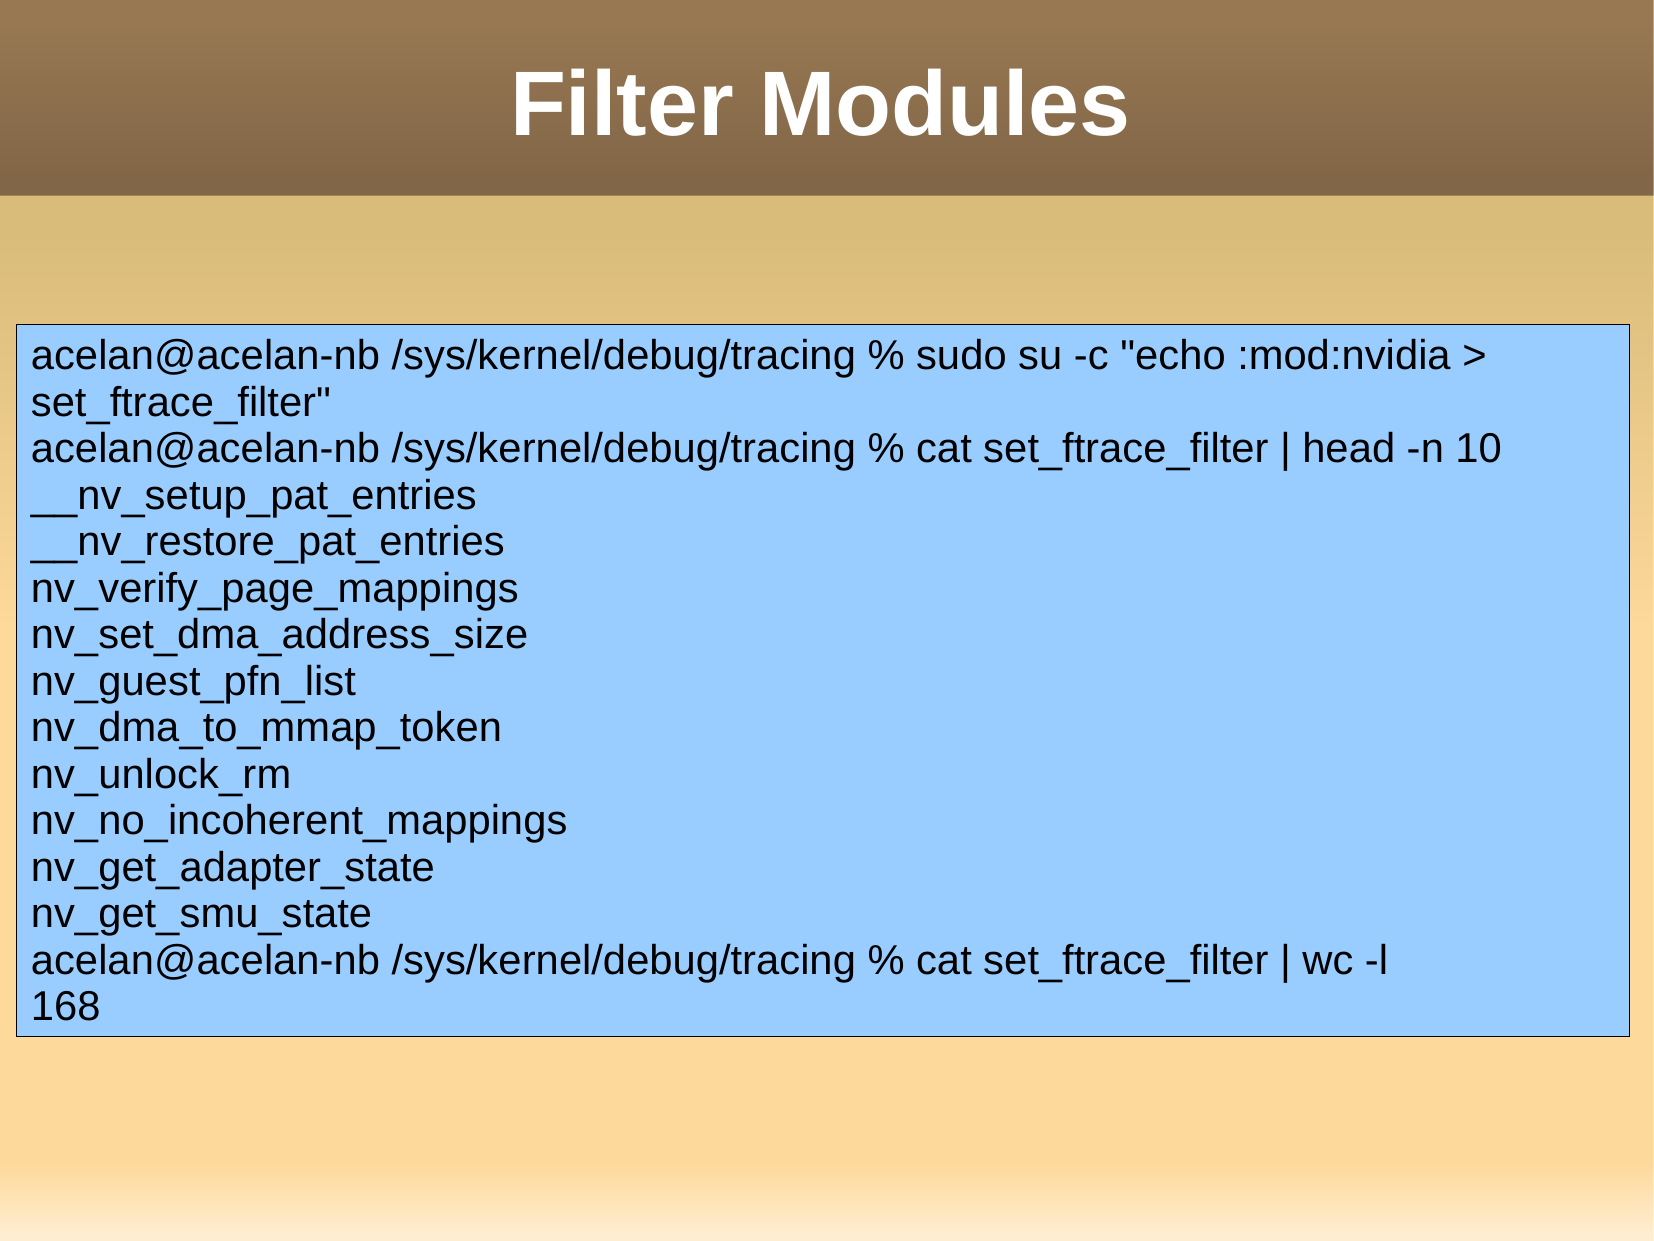

# Filter Modules
acelan@acelan-nb /sys/kernel/debug/tracing % sudo su -c "echo :mod:nvidia > set_ftrace_filter"
acelan@acelan-nb /sys/kernel/debug/tracing % cat set_ftrace_filter | head -n 10
__nv_setup_pat_entries
__nv_restore_pat_entries
nv_verify_page_mappings
nv_set_dma_address_size
nv_guest_pfn_list
nv_dma_to_mmap_token
nv_unlock_rm
nv_no_incoherent_mappings
nv_get_adapter_state
nv_get_smu_state
acelan@acelan-nb /sys/kernel/debug/tracing % cat set_ftrace_filter | wc -l
168